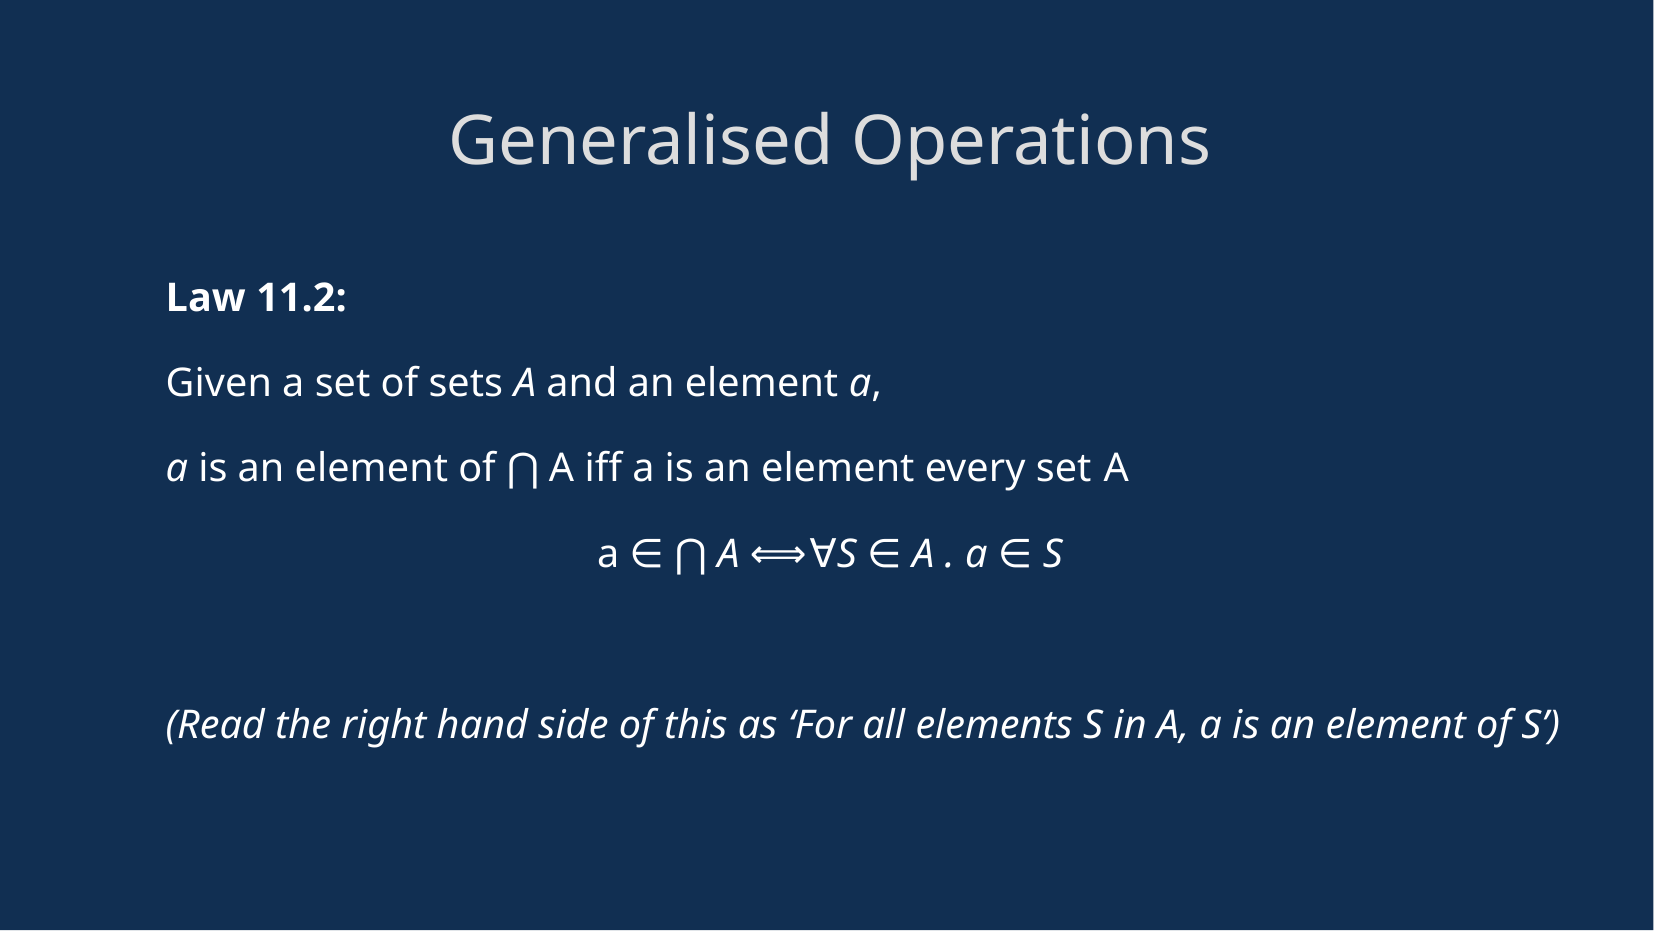

# Generalised Operations
Law 11.2:
Given a set of sets A and an element a,
a is an element of ⋂ A iff a is an element every set A
a ∈ ⋂ A ⟺	∀S ∈ A . a ∈ S
(Read the right hand side of this as ‘For all elements S in A, a is an element of S’)